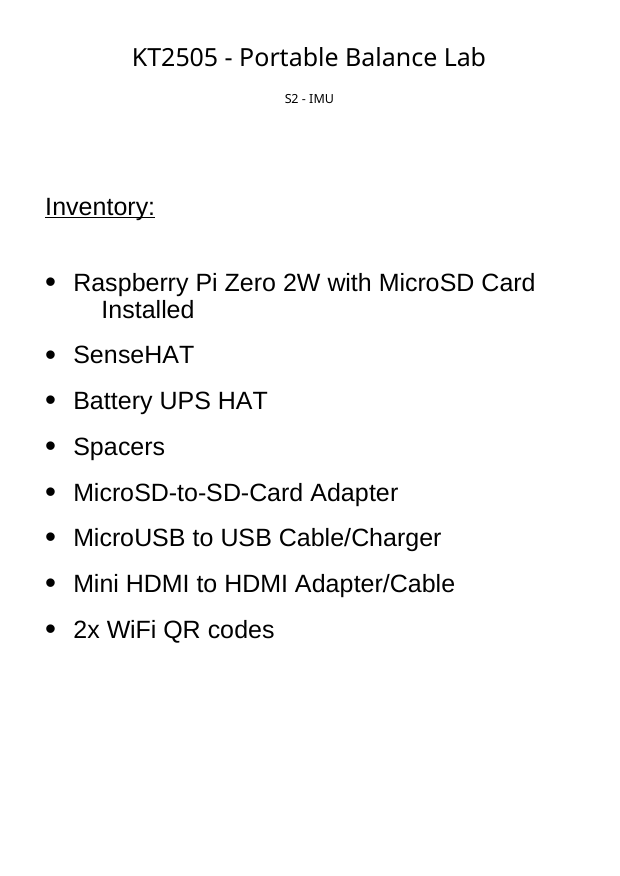

# KT2505 - Portable Balance Lab
S2 - IMU
Inventory:
Raspberry Pi Zero 2W with MicroSD Card Installed
SenseHAT
Battery UPS HAT
Spacers
MicroSD-to-SD-Card Adapter
MicroUSB to USB Cable/Charger
Mini HDMI to HDMI Adapter/Cable
2x WiFi QR codes